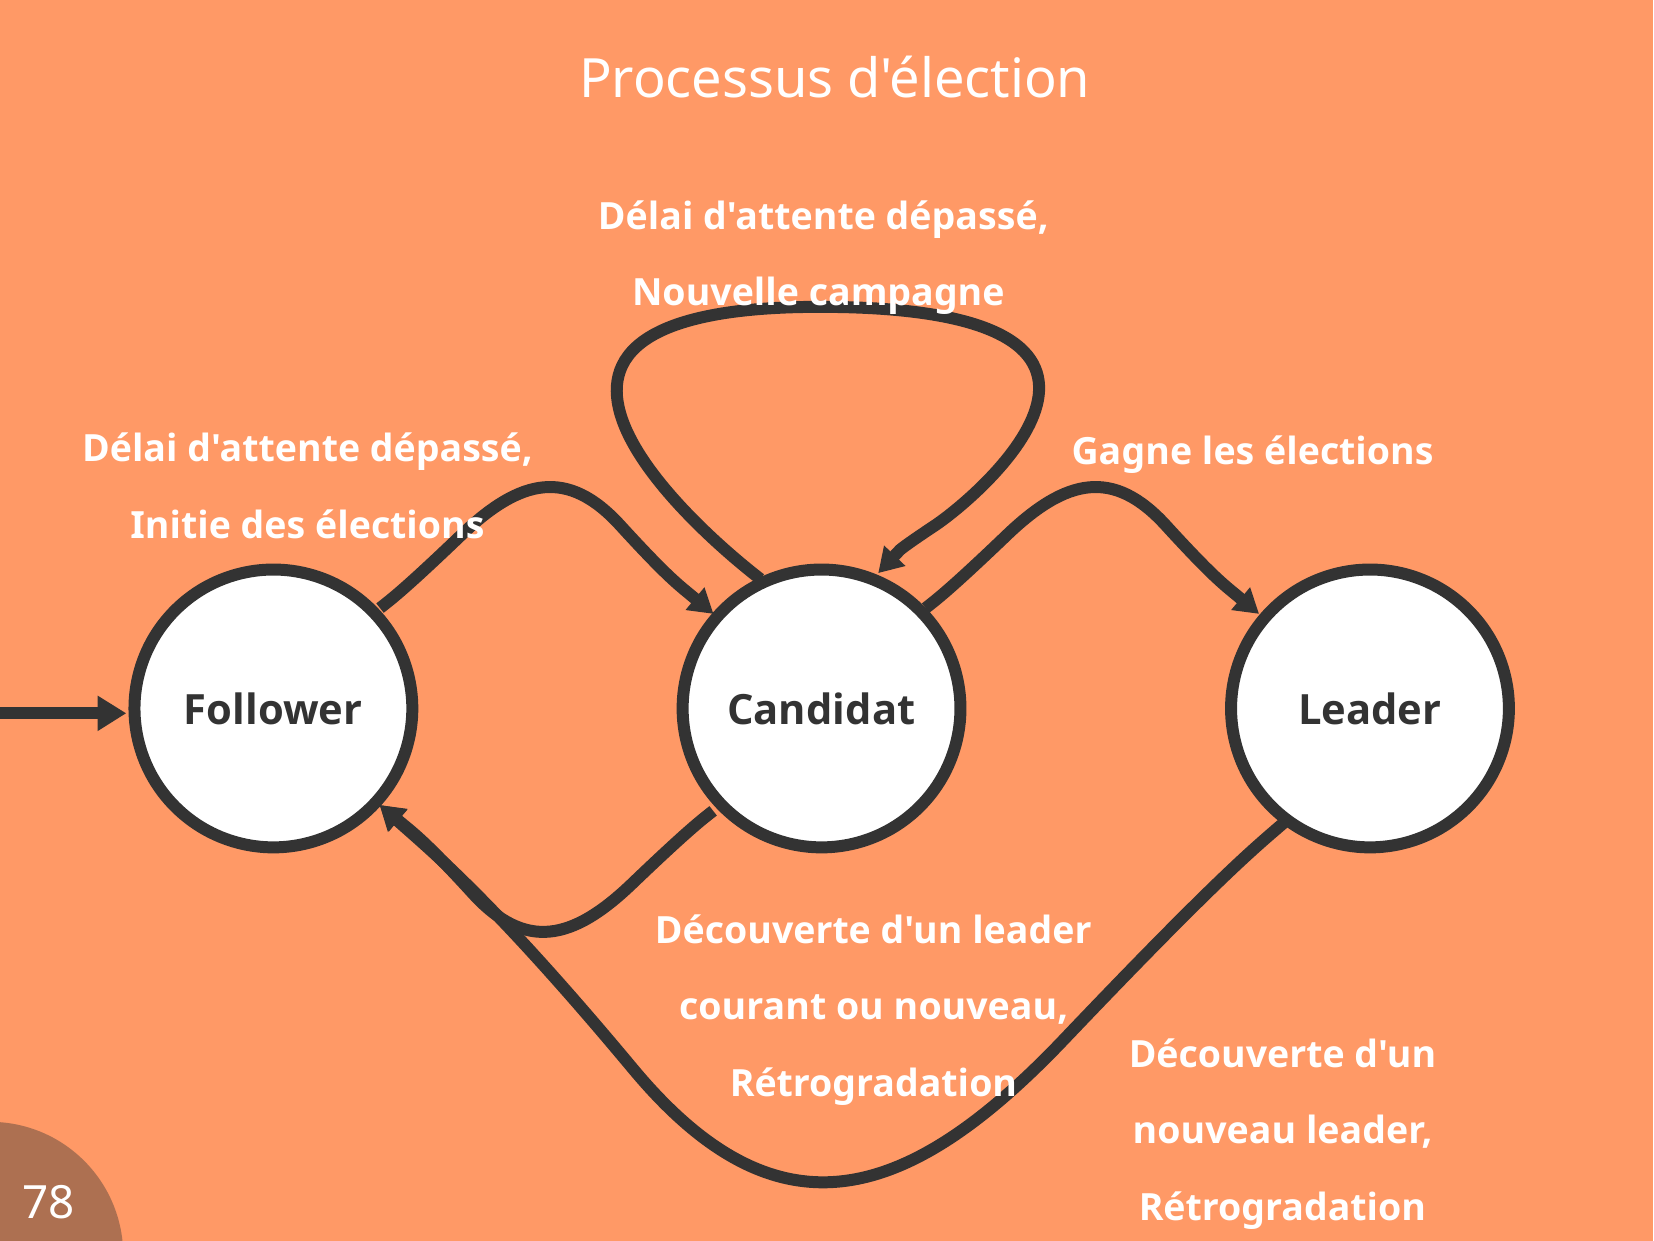

Processus d'élection
Délai d'attente dépassé,
Nouvelle campagne
Délai d'attente dépassé,
Initie des élections
Gagne les élections
Follower
Candidat
Leader
Découverte d'un leader
courant ou nouveau,
Rétrogradation
Découverte d'un
nouveau leader,
Rétrogradation
78